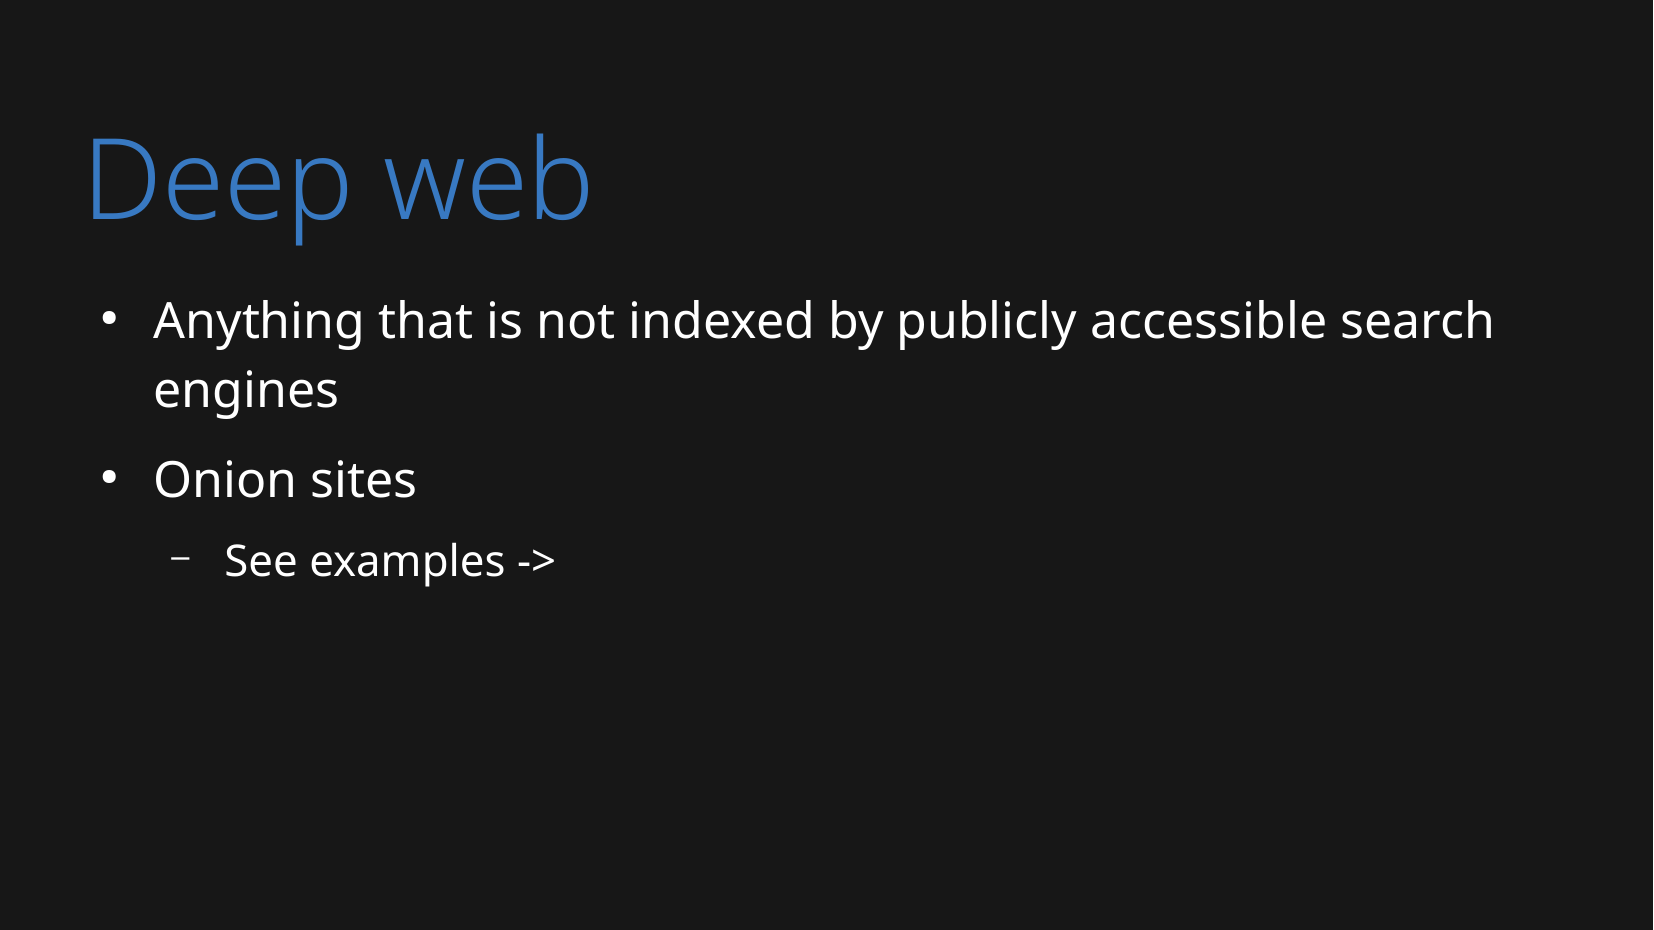

# Deep web
Anything that is not indexed by publicly accessible search engines
Onion sites
See examples ->